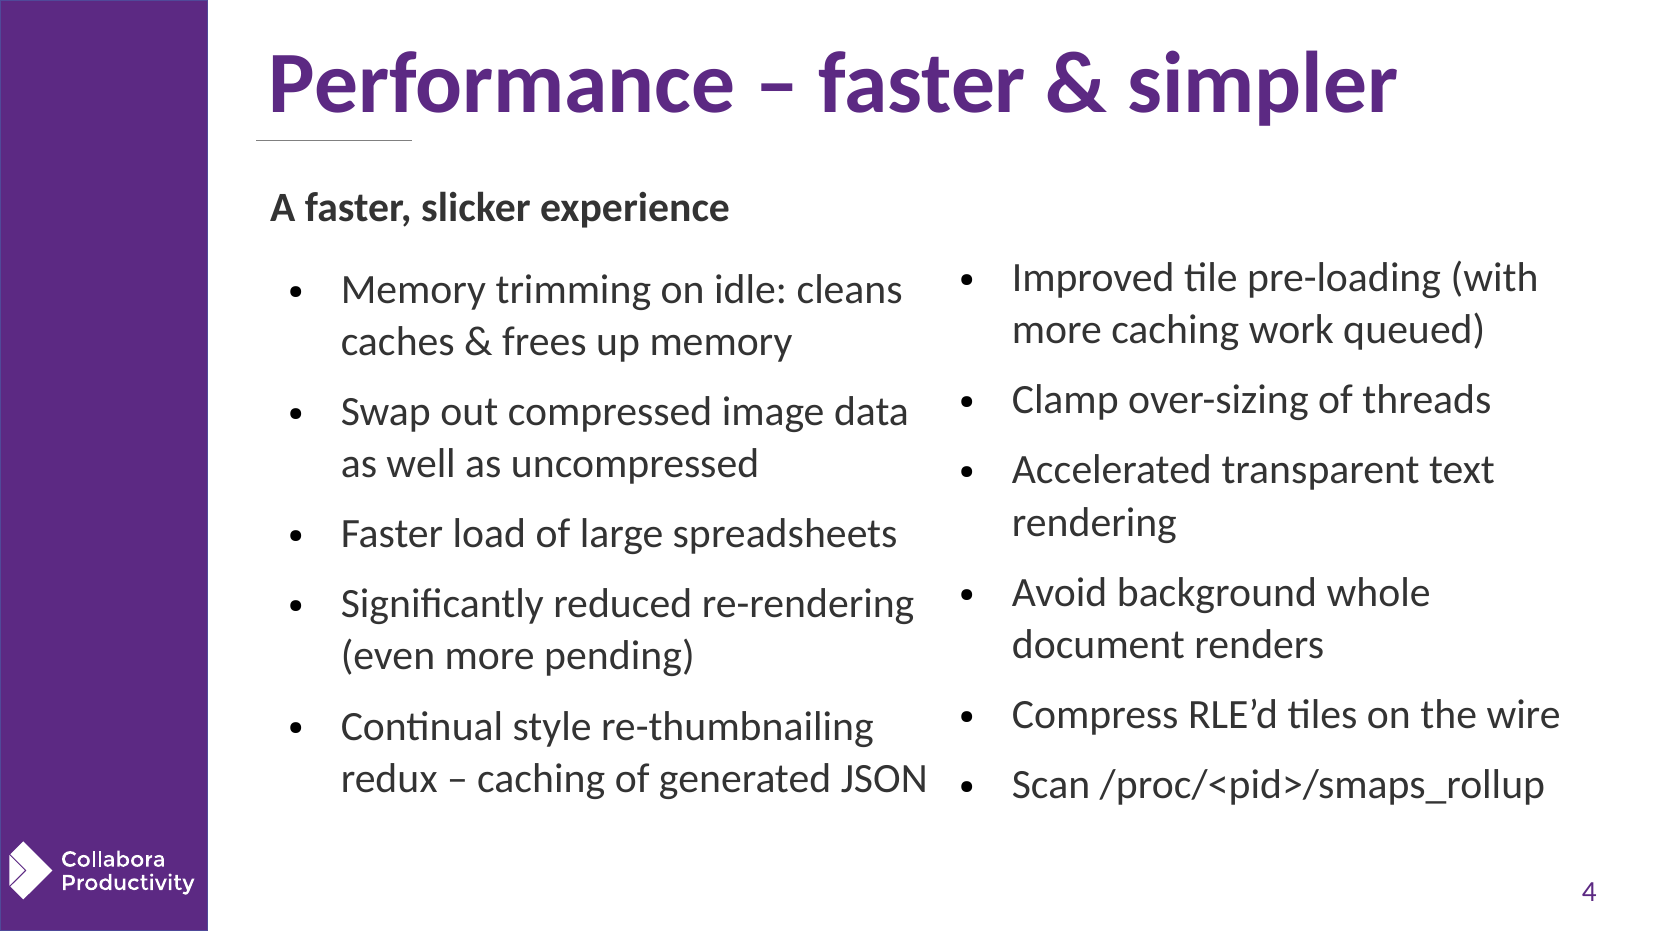

# Performance – faster & simpler
A faster, slicker experience
Memory trimming on idle: cleans caches & frees up memory
Swap out compressed image data as well as uncompressed
Faster load of large spreadsheets
Significantly reduced re-rendering (even more pending)
Continual style re-thumbnailing redux – caching of generated JSON
Improved tile pre-loading (with more caching work queued)
Clamp over-sizing of threads
Accelerated transparent text rendering
Avoid background whole document renders
Compress RLE’d tiles on the wire
Scan /proc/<pid>/smaps_rollup
4